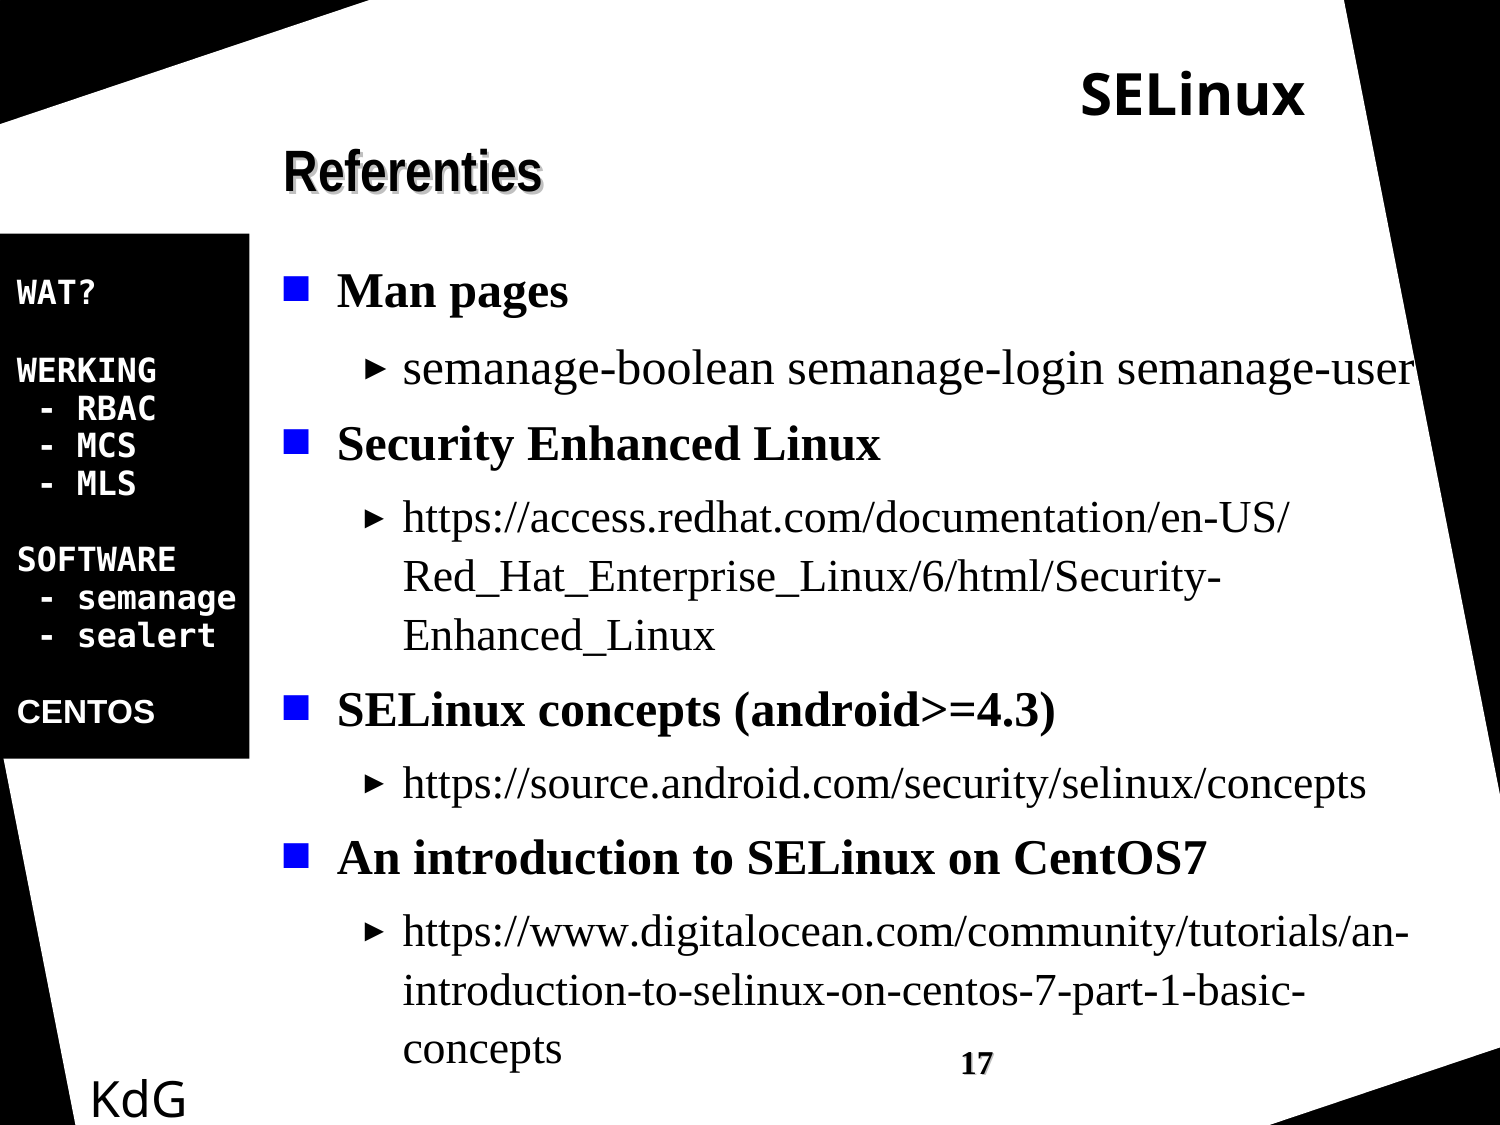

# Referenties
Man pages
semanage-boolean semanage-login semanage-user
Security Enhanced Linux
https://access.redhat.com/documentation/en-US/Red_Hat_Enterprise_Linux/6/html/Security-Enhanced_Linux
SELinux concepts (android>=4.3)
https://source.android.com/security/selinux/concepts
An introduction to SELinux on CentOS7
https://www.digitalocean.com/community/tutorials/an-introduction-to-selinux-on-centos-7-part-1-basic-concepts